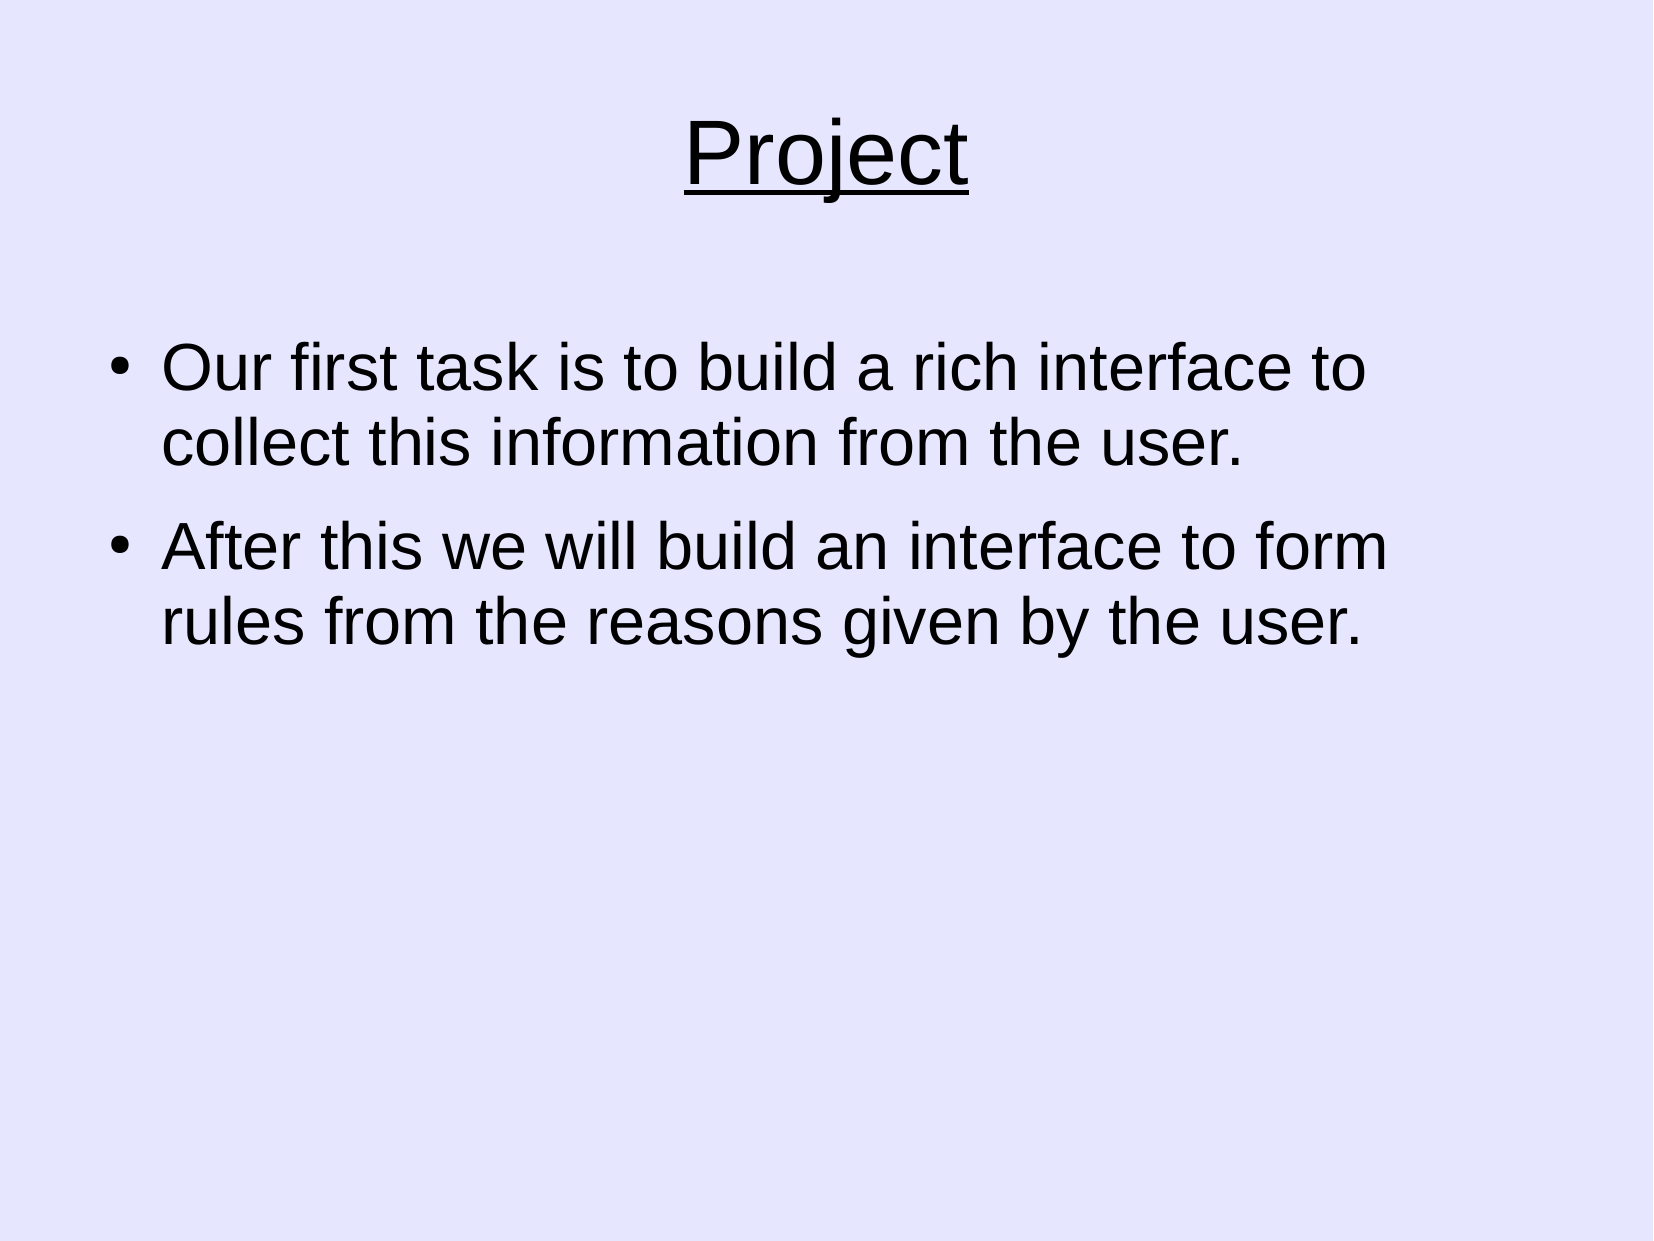

# Project
Our first task is to build a rich interface to collect this information from the user.
After this we will build an interface to form rules from the reasons given by the user.